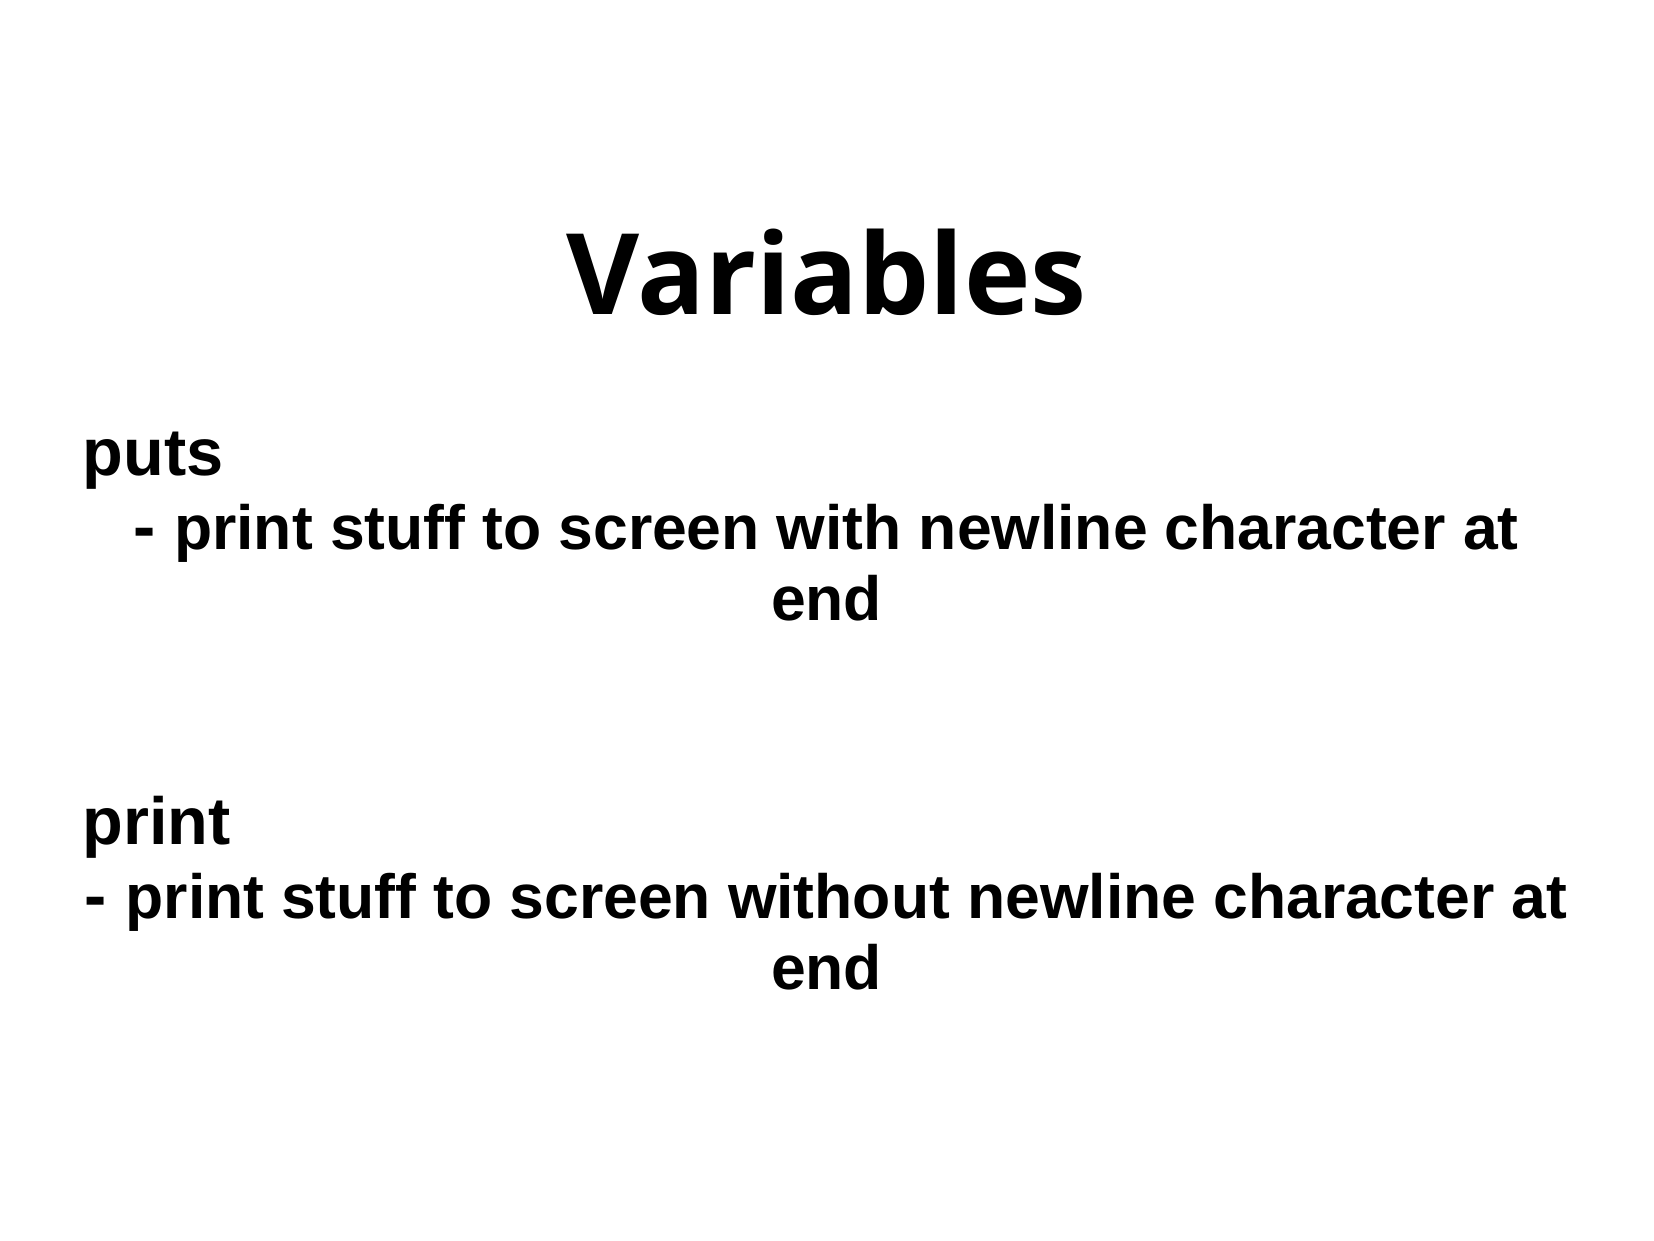

# Variables
puts
- print stuff to screen with newline character at end
print
- print stuff to screen without newline character at end